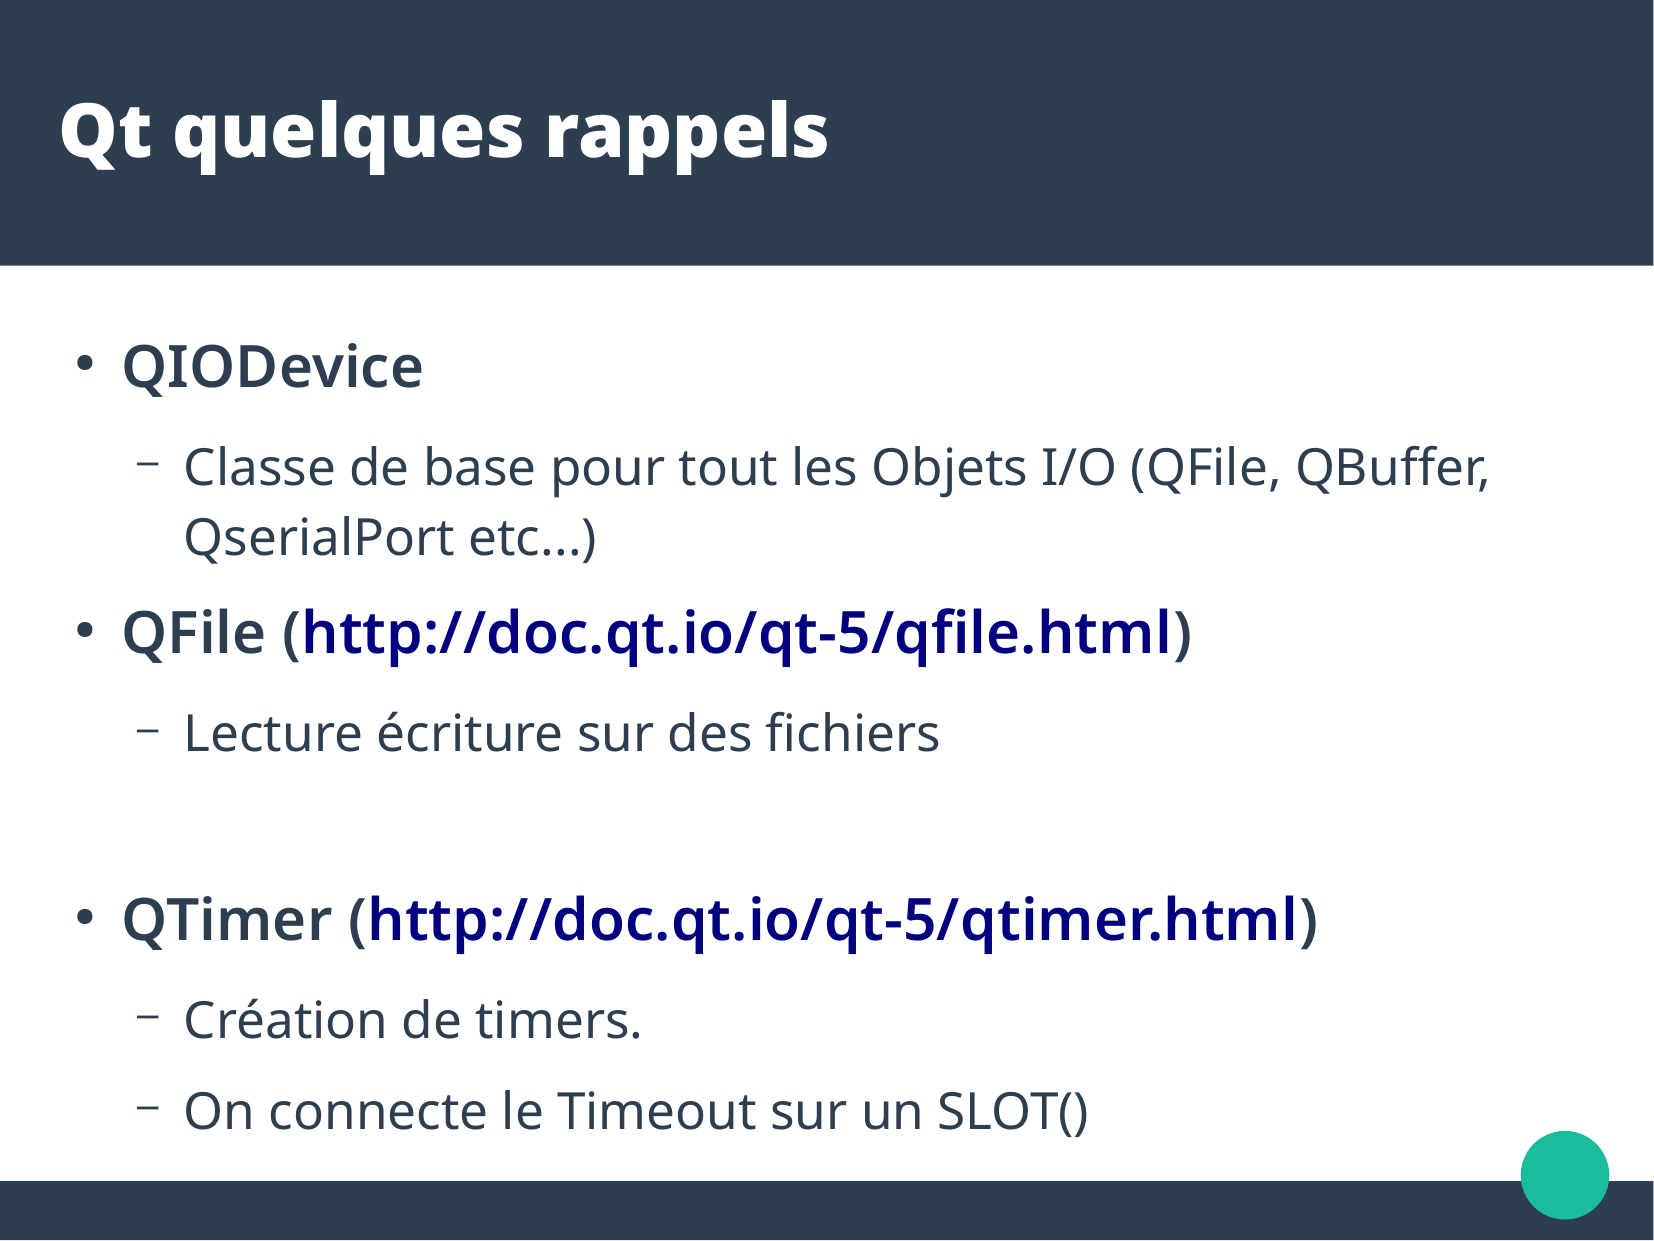

# Qt quelques rappels
QIODevice
Classe de base pour tout les Objets I/O (QFile, QBuffer, QserialPort etc...)
QFile (http://doc.qt.io/qt-5/qfile.html)
Lecture écriture sur des fichiers
QTimer (http://doc.qt.io/qt-5/qtimer.html)
Création de timers.
On connecte le Timeout sur un SLOT()